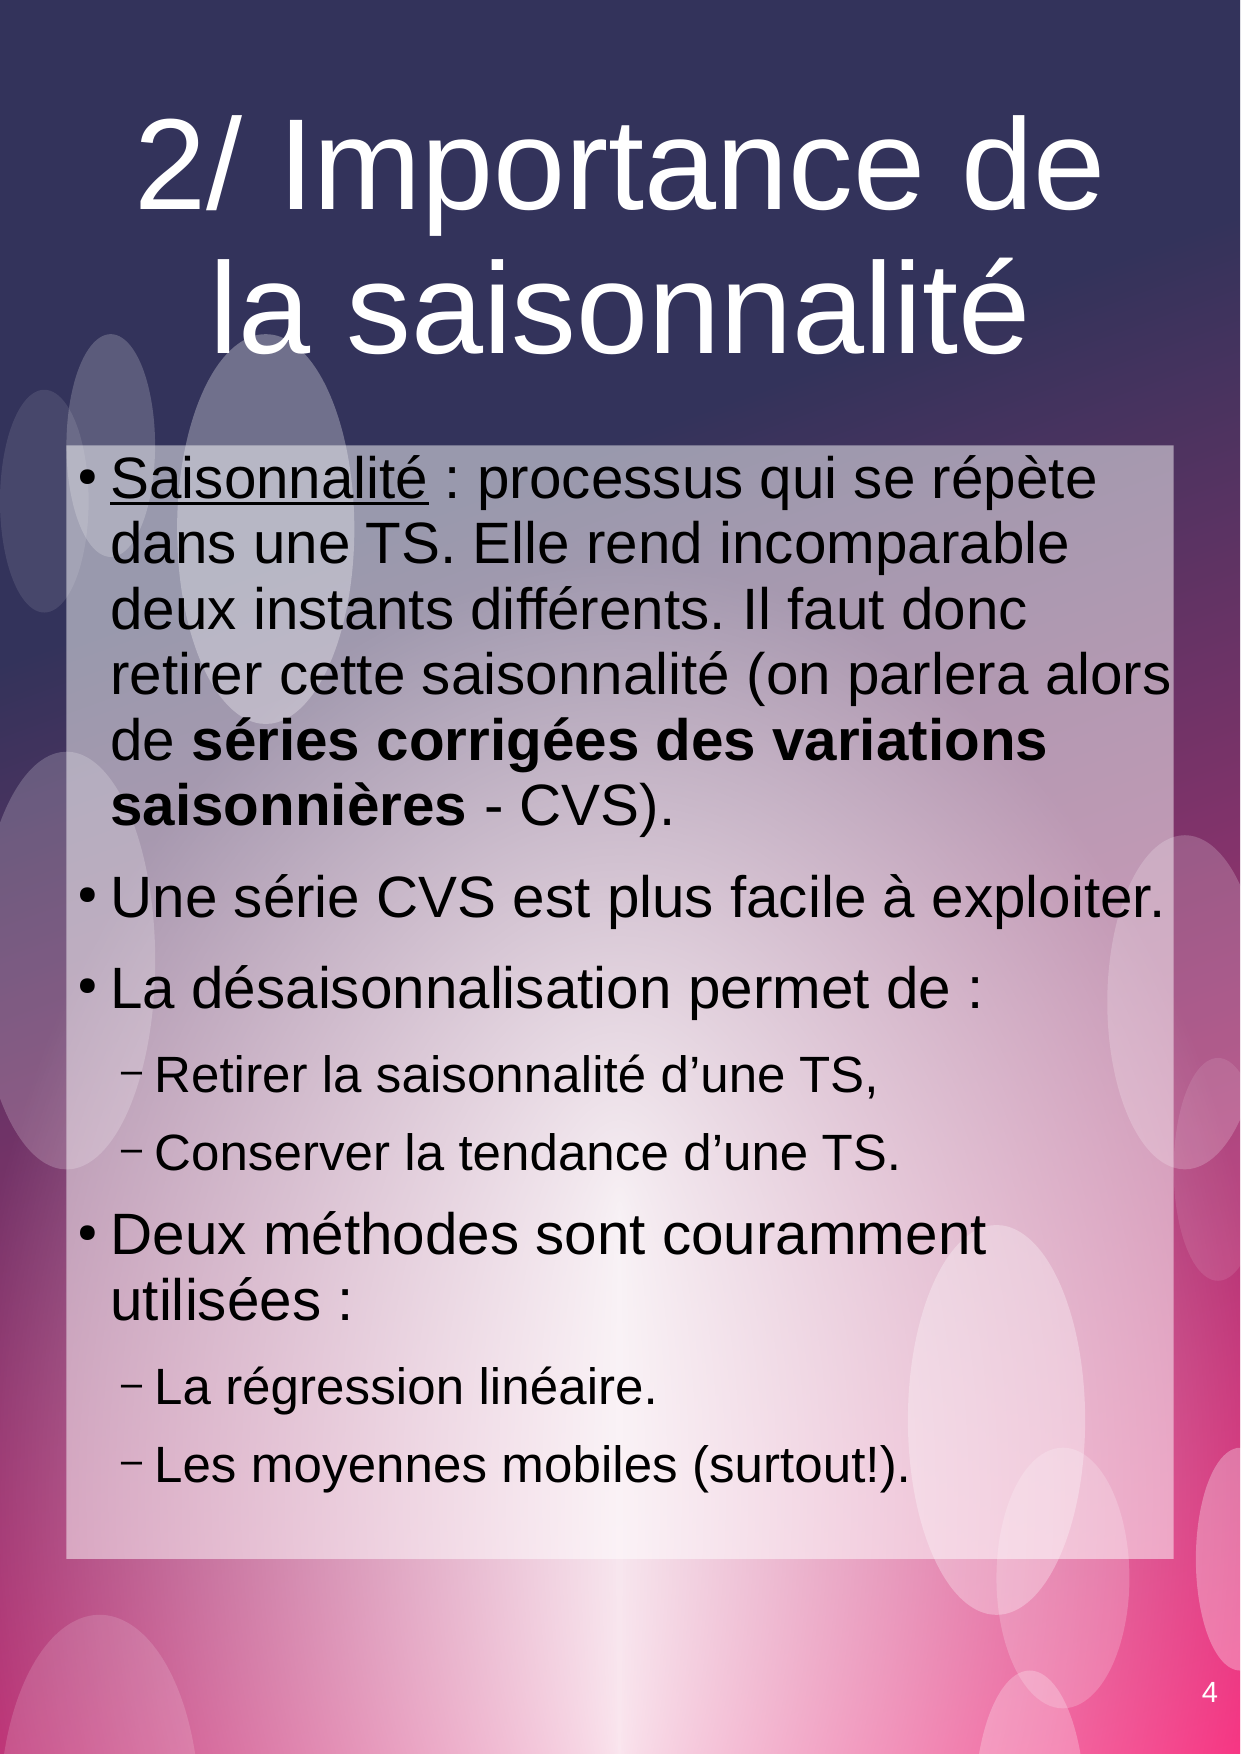

# 2/ Importance de la saisonnalité
Saisonnalité : processus qui se répète dans une TS. Elle rend incomparable deux instants différents. Il faut donc retirer cette saisonnalité (on parlera alors de séries corrigées des variations saisonnières - CVS).
Une série CVS est plus facile à exploiter.
La désaisonnalisation permet de :
Retirer la saisonnalité d’une TS,
Conserver la tendance d’une TS.
Deux méthodes sont couramment utilisées :
La régression linéaire.
Les moyennes mobiles (surtout!).